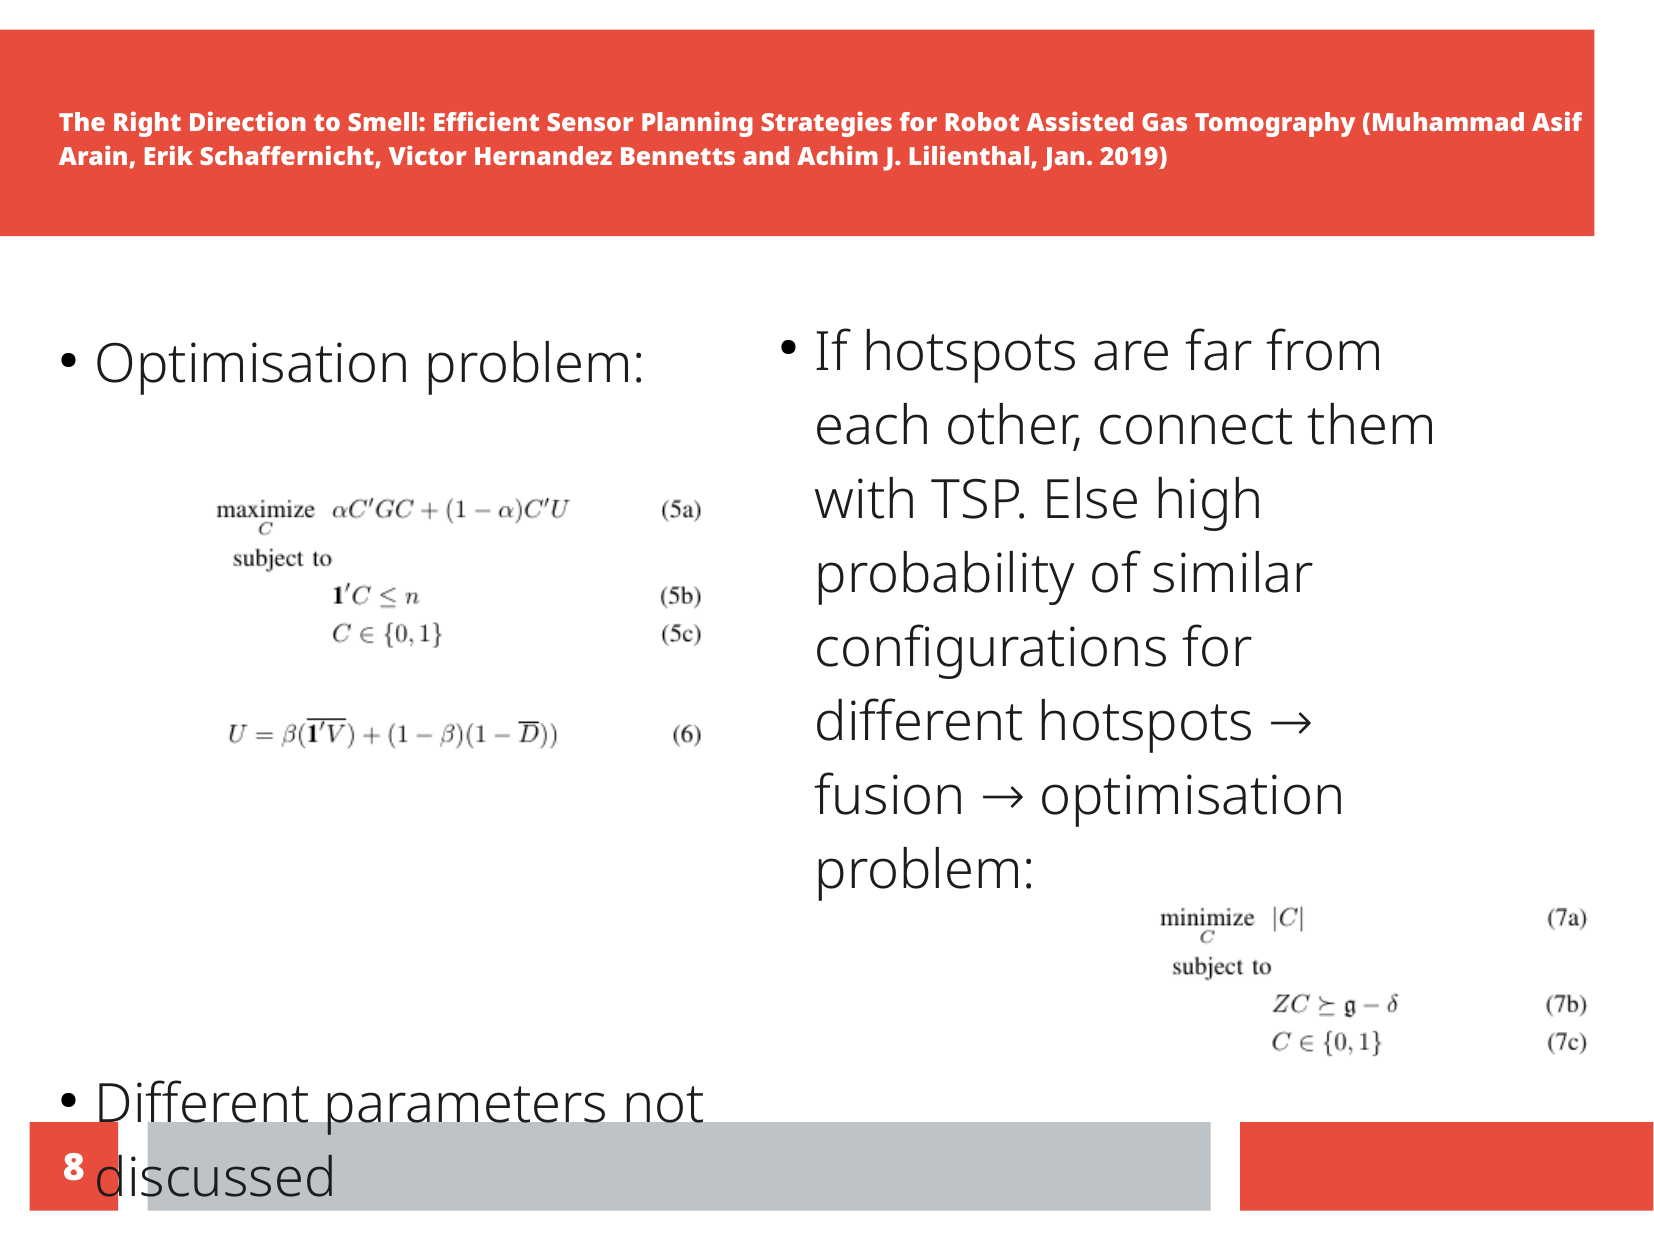

# The Right Direction to Smell: Efficient Sensor Planning Strategies for Robot Assisted Gas Tomography (Muhammad Asif Arain, Erik Schaffernicht, Victor Hernandez Bennetts and Achim J. Lilienthal, Jan. 2019)
If hotspots are far from each other, connect them with TSP. Else high probability of similar configurations for different hotspots → fusion → optimisation problem:
Optimisation problem:
Different parameters not discussed
What is C’?
8